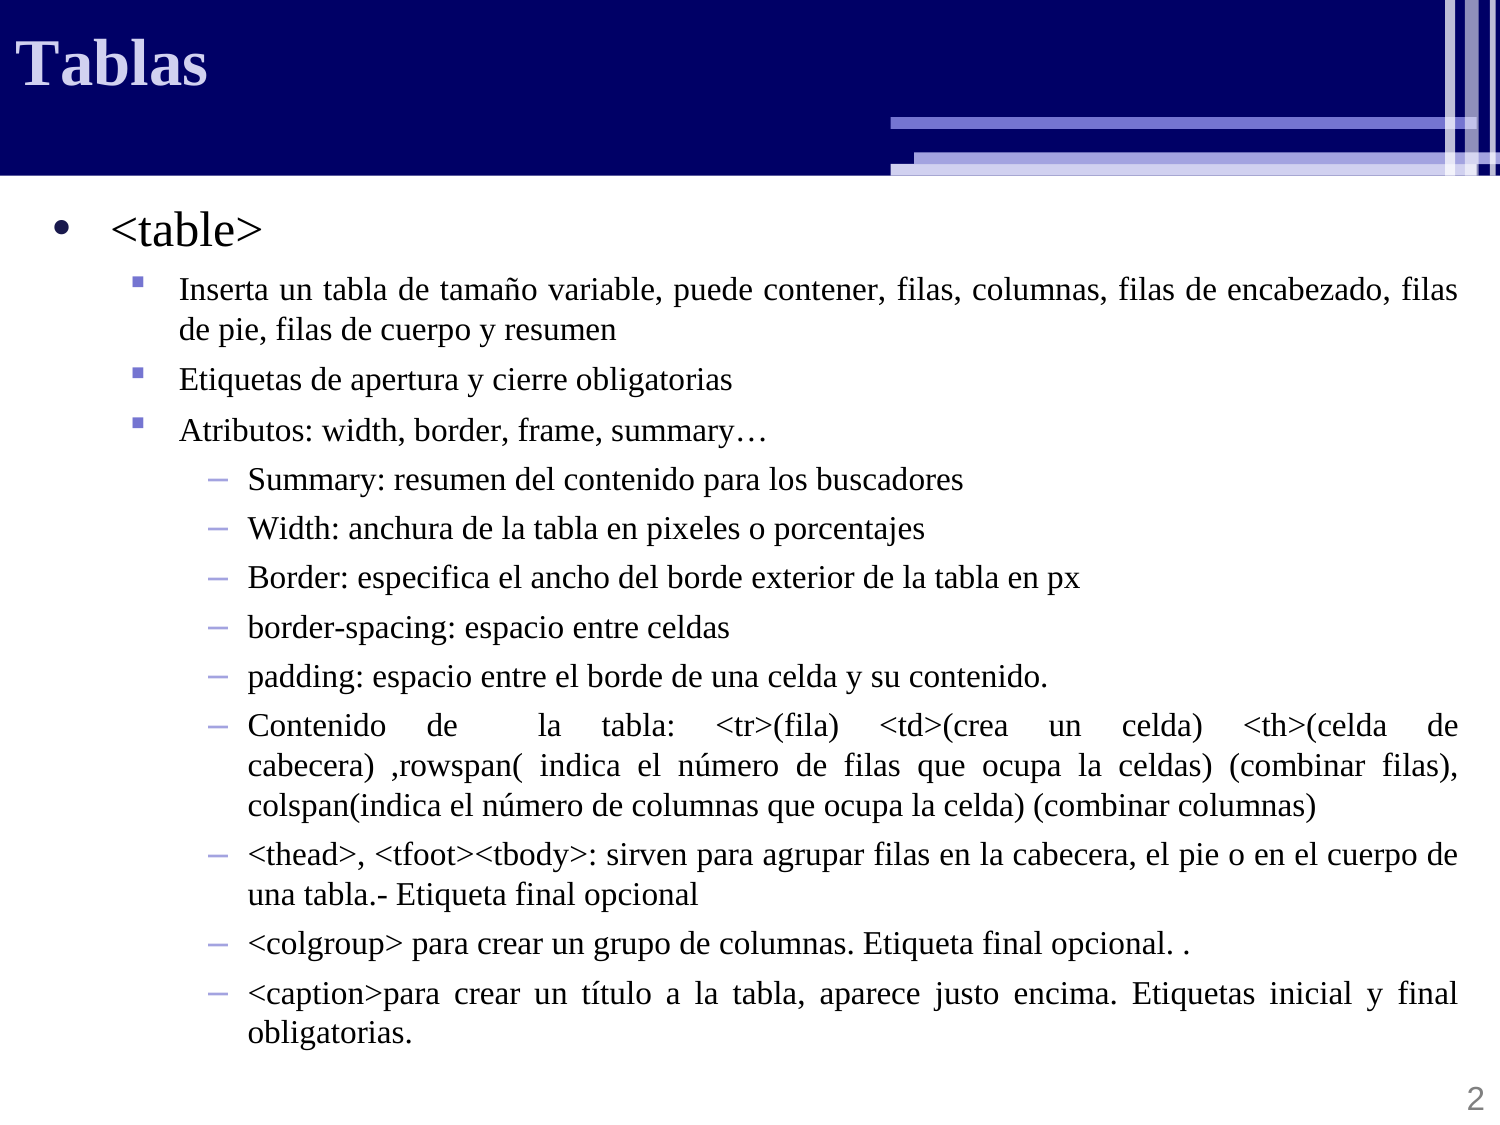

# Tablas
<table>
Inserta un tabla de tamaño variable, puede contener, filas, columnas, filas de encabezado, filas de pie, filas de cuerpo y resumen
Etiquetas de apertura y cierre obligatorias
Atributos: width, border, frame, summary…
Summary: resumen del contenido para los buscadores
Width: anchura de la tabla en pixeles o porcentajes
Border: especifica el ancho del borde exterior de la tabla en px
border-spacing: espacio entre celdas
padding: espacio entre el borde de una celda y su contenido.
Contenido de la tabla: <tr>(fila) <td>(crea un celda) <th>(celda de cabecera) ,rowspan( indica el número de filas que ocupa la celdas) (combinar filas), colspan(indica el número de columnas que ocupa la celda) (combinar columnas)
<thead>, <tfoot><tbody>: sirven para agrupar filas en la cabecera, el pie o en el cuerpo de una tabla.- Etiqueta final opcional
<colgroup> para crear un grupo de columnas. Etiqueta final opcional. .
<caption>para crear un título a la tabla, aparece justo encima. Etiquetas inicial y final obligatorias.